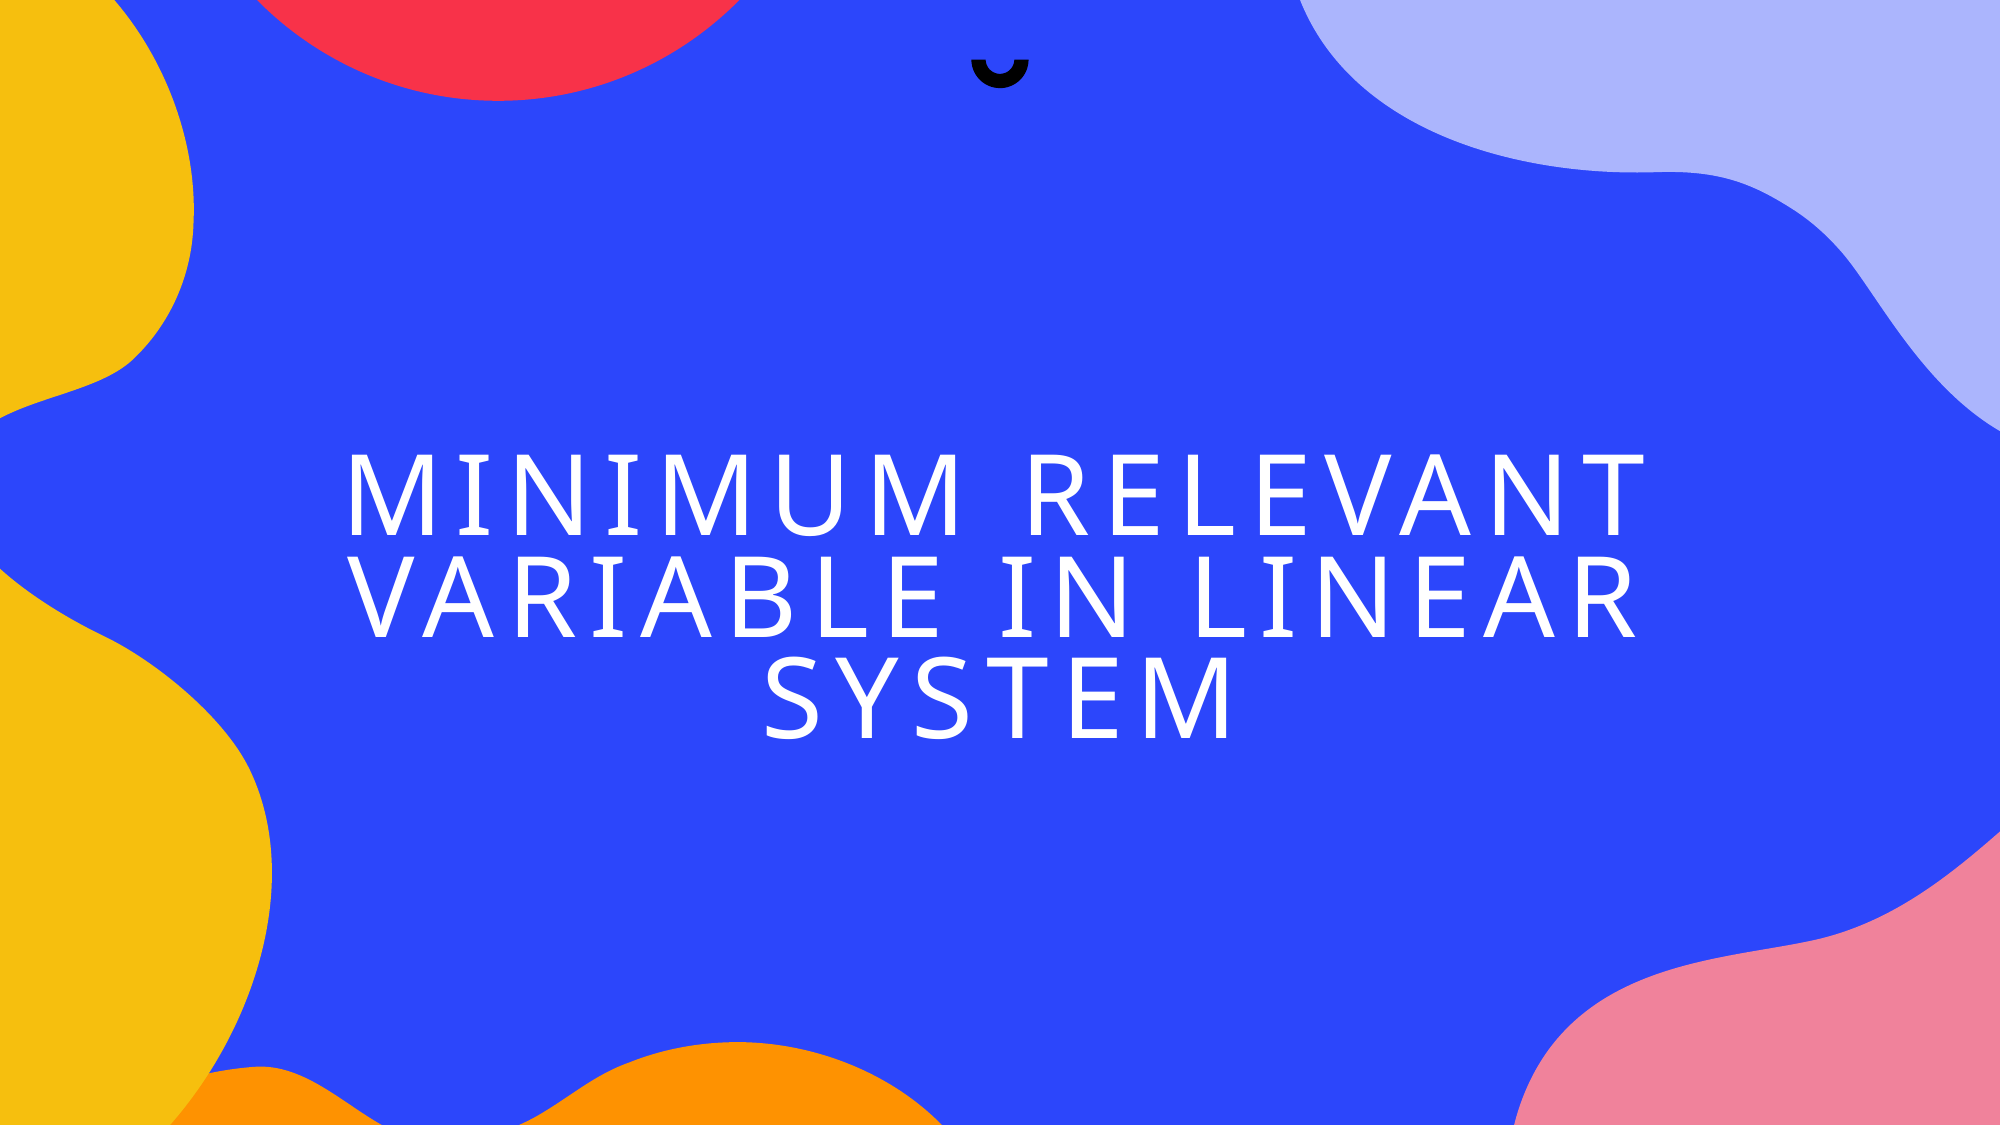

# Minimum relevant variable in linear system